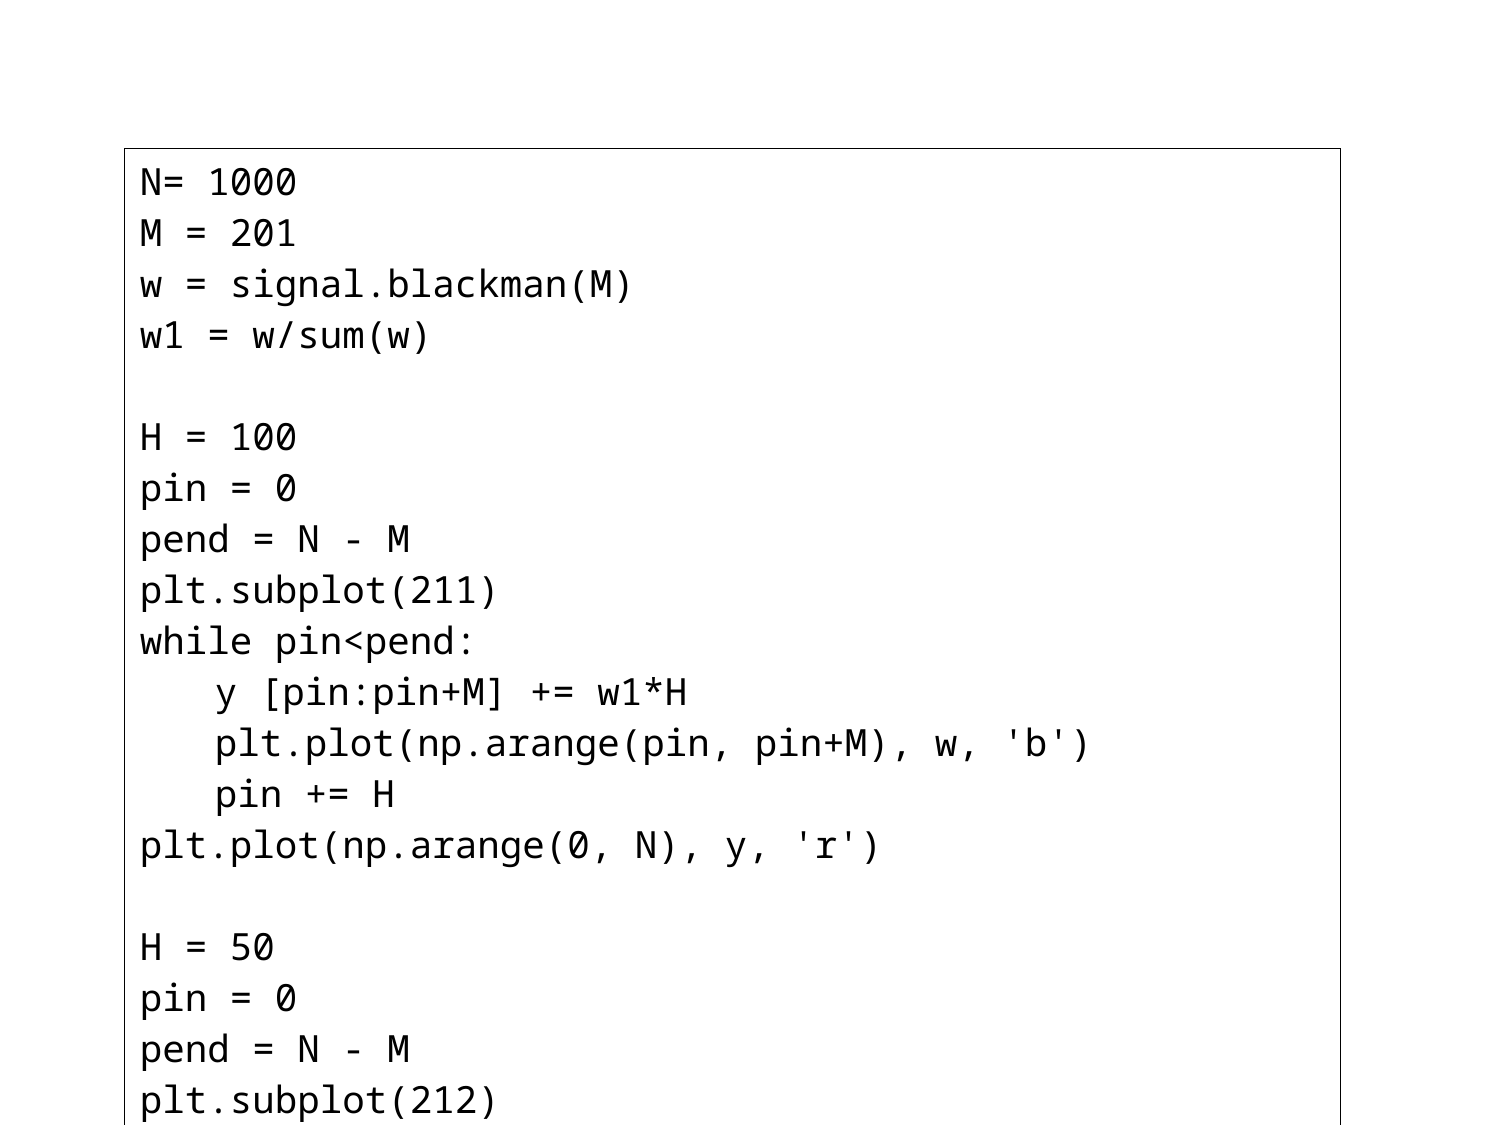

N= 1000
M = 201
w = signal.blackman(M)
w1 = w/sum(w)
H = 100
pin = 0
pend = N - M
plt.subplot(211)
while pin<pend:
	y [pin:pin+M] += w1*H
	plt.plot(np.arange(pin, pin+M), w, 'b')
	pin += H
plt.plot(np.arange(0, N), y, 'r')
H = 50
pin = 0
pend = N - M
plt.subplot(212)
while pin<pend:
	y [pin:pin+M] += w1*H
	plt.plot(np.arange(pin, pin+M), w, 'b')
	pin += H
plt.plot(np.arange(0, N), y, 'r')